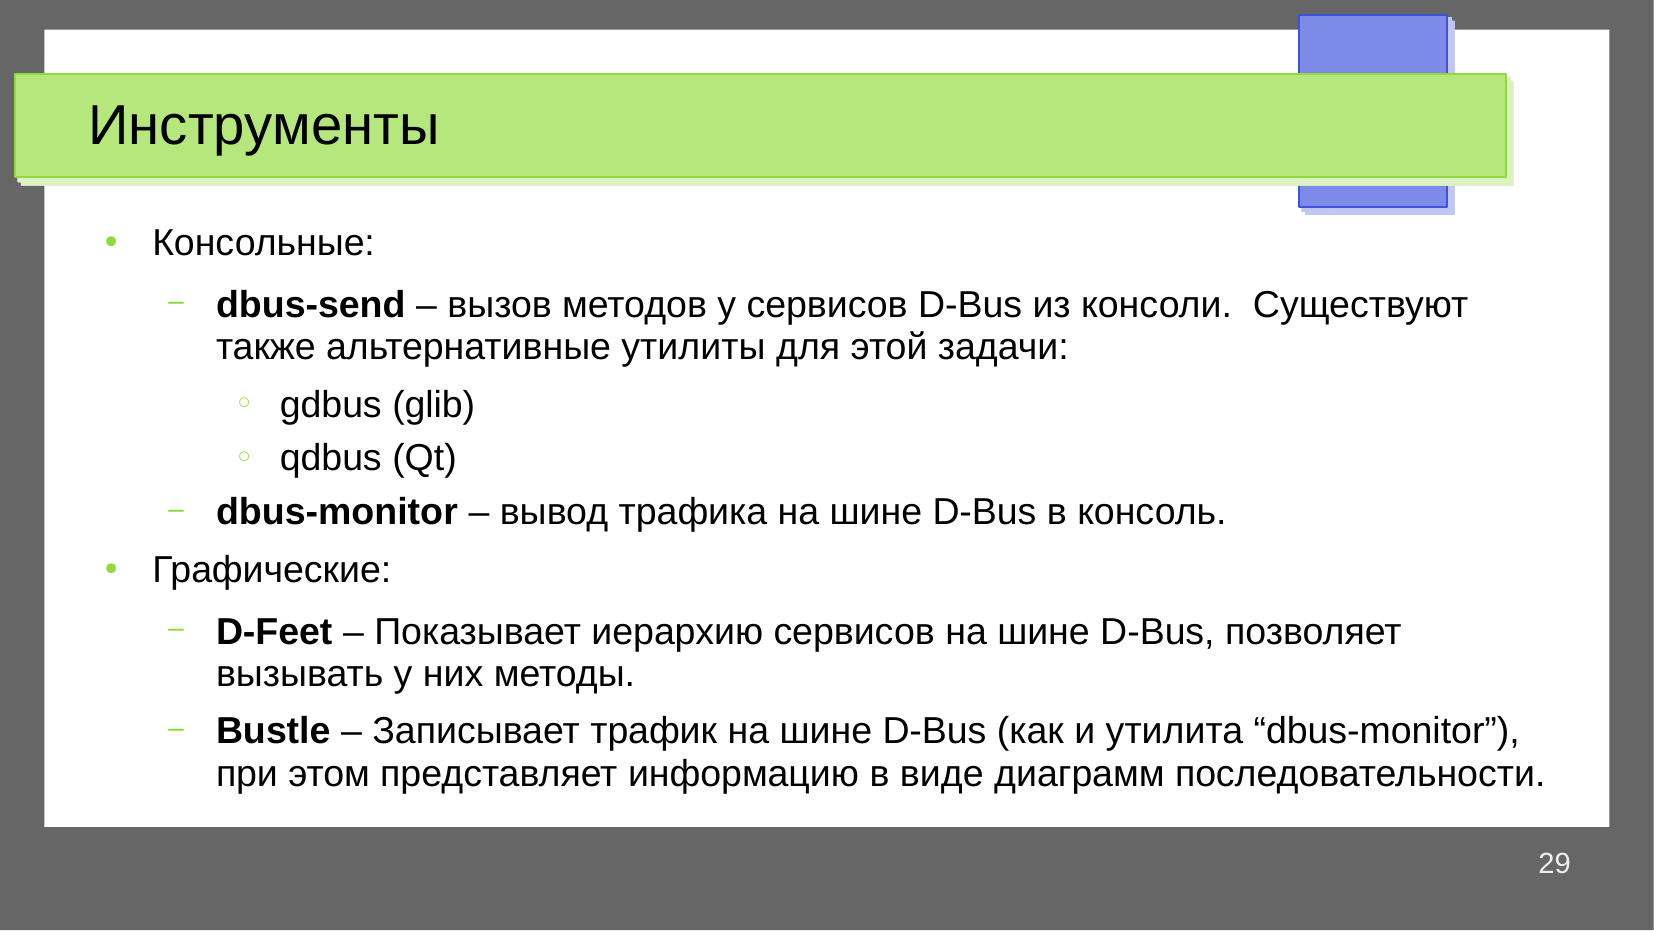

# Инструменты
Консольные:
dbus-send – вызов методов у сервисов D-Bus из консоли. Существуют также альтернативные утилиты для этой задачи:
gdbus (glib)
qdbus (Qt)
dbus-monitor – вывод трафика на шине D-Bus в консоль.
Графические:
D-Feet – Показывает иерархию сервисов на шине D-Bus, позволяет вызывать у них методы.
Bustle – Записывает трафик на шине D-Bus (как и утилита “dbus-monitor”), при этом представляет информацию в виде диаграмм последовательности.
29